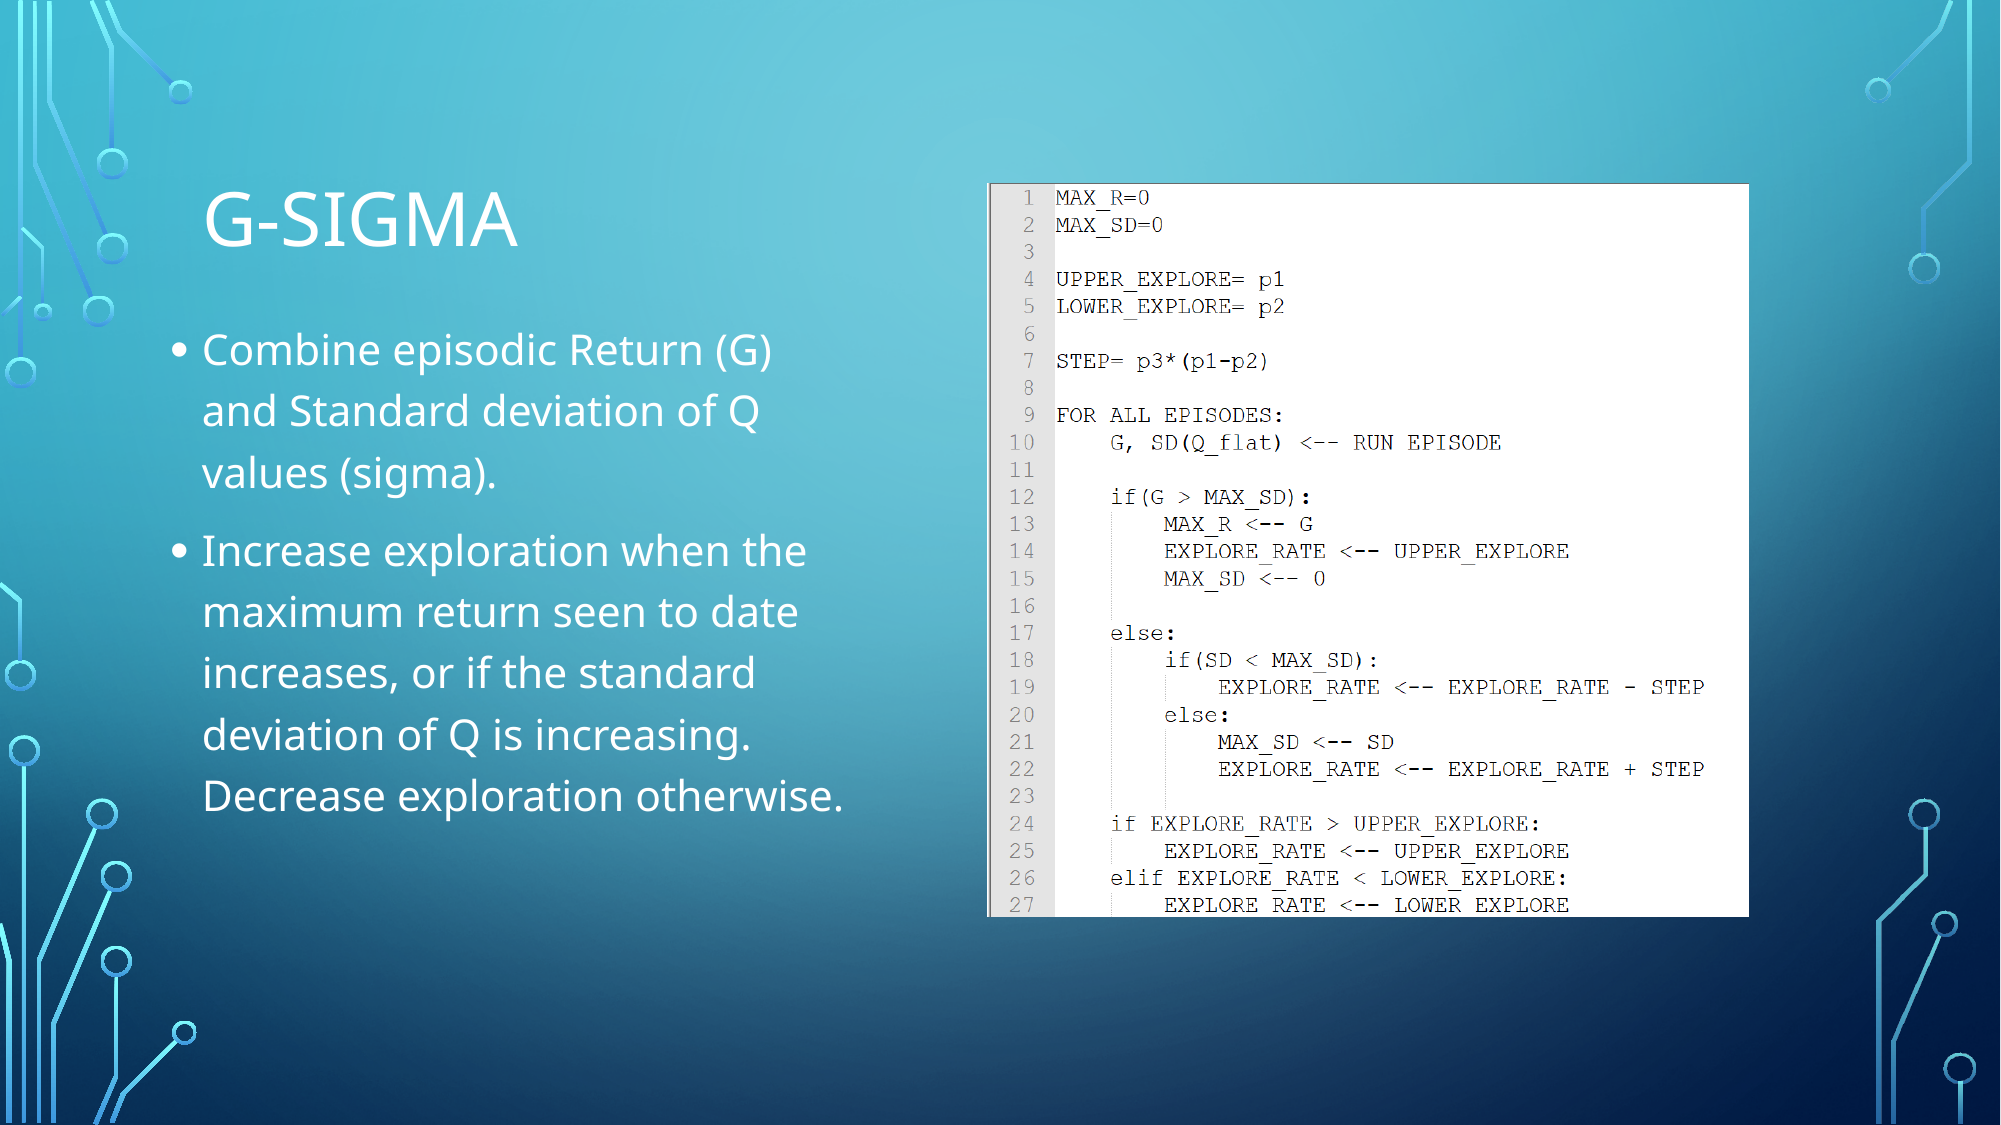

# G-SIGMA
Combine episodic Return (G) and Standard deviation of Q values (sigma).
Increase exploration when the maximum return seen to date increases, or if the standard deviation of Q is increasing. Decrease exploration otherwise.